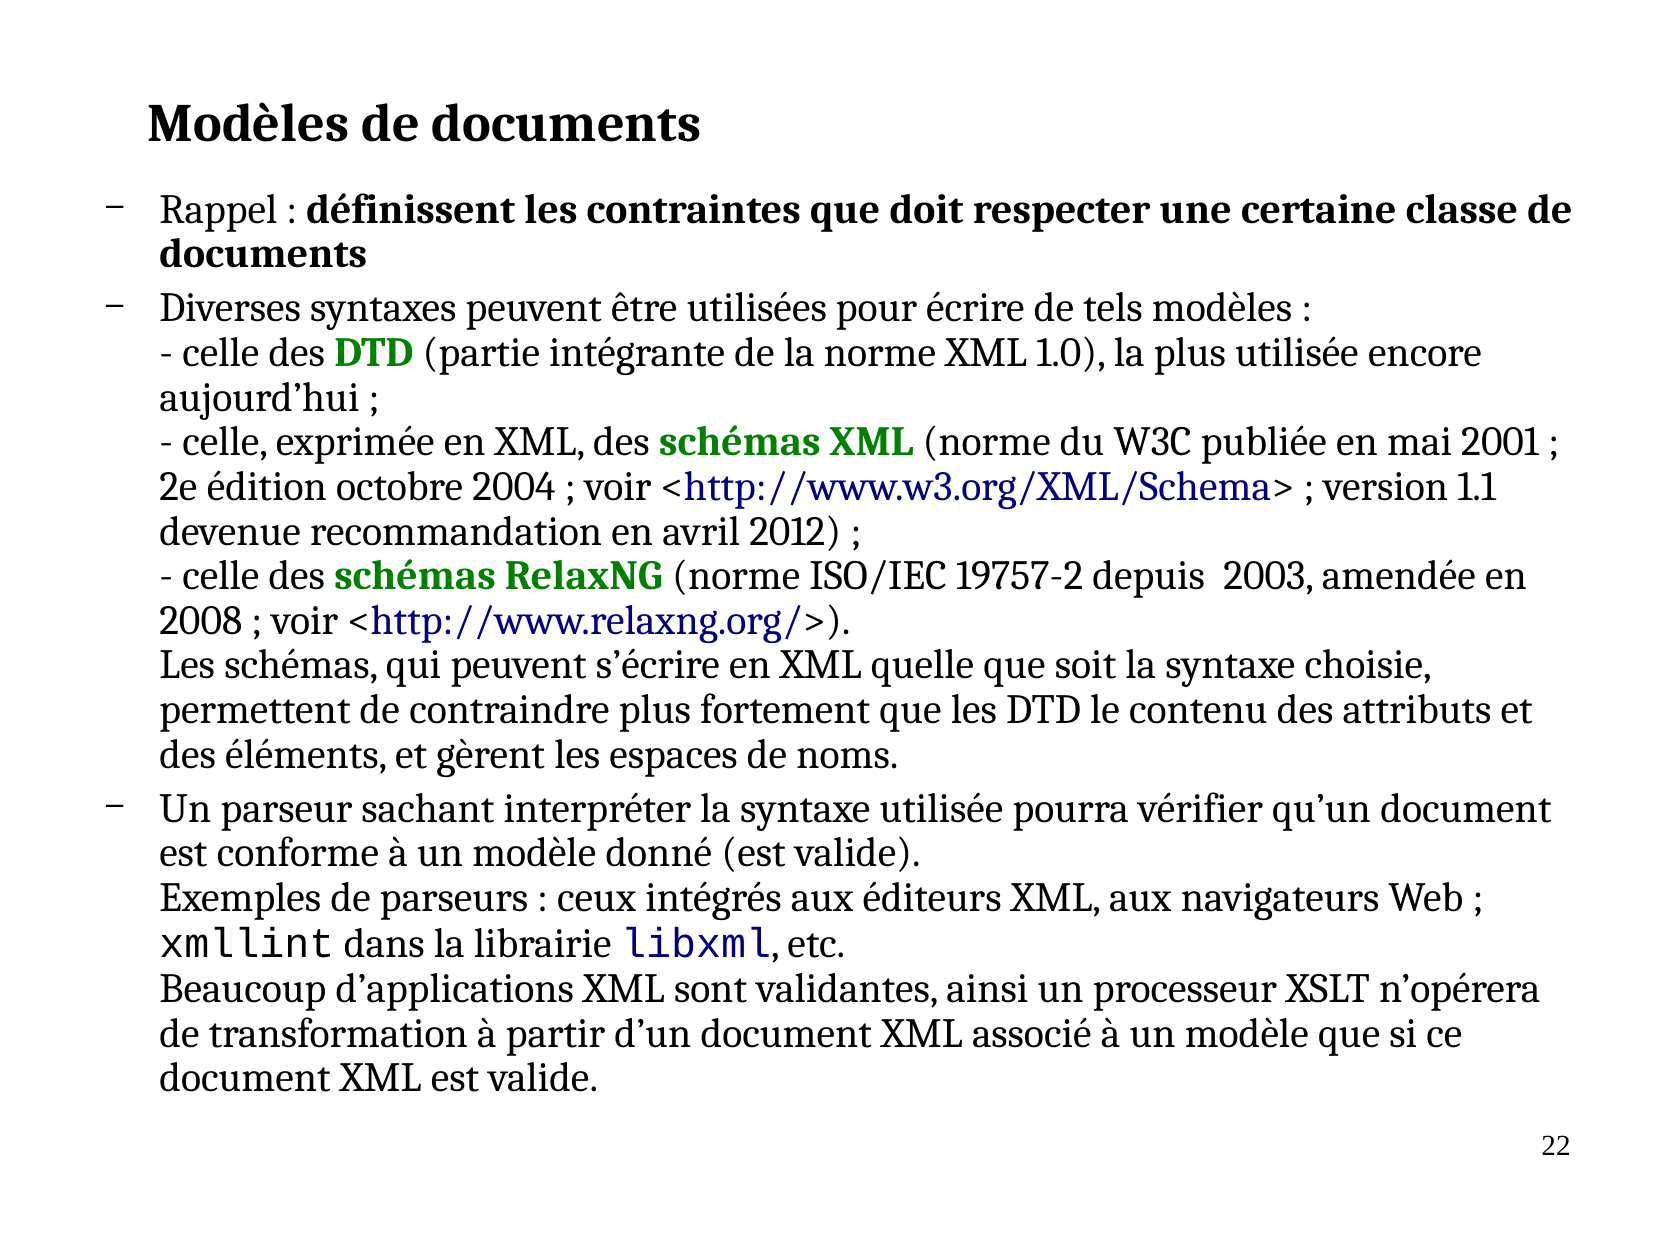

# Modèles de documents
Rappel : définissent les contraintes que doit respecter une certaine classe de documents
Diverses syntaxes peuvent être utilisées pour écrire de tels modèles :
- celle des DTD (partie intégrante de la norme XML 1.0), la plus utilisée encore aujourd’hui ;
- celle, exprimée en XML, des schémas XML (norme du W3C publiée en mai 2001 ; 2e édition octobre 2004 ; voir <http://www.w3.org/XML/Schema> ; version 1.1 devenue recommandation en avril 2012) ;
- celle des schémas RelaxNG (norme ISO/IEC 19757-2 depuis 2003, amendée en 2008 ; voir <http://www.relaxng.org/>).
Les schémas, qui peuvent s’écrire en XML quelle que soit la syntaxe choisie, permettent de contraindre plus fortement que les DTD le contenu des attributs et des éléments, et gèrent les espaces de noms.
Un parseur sachant interpréter la syntaxe utilisée pourra vérifier qu’un document est conforme à un modèle donné (est valide).
Exemples de parseurs : ceux intégrés aux éditeurs XML, aux navigateurs Web ; xmllint dans la librairie libxml, etc.
Beaucoup d’applications XML sont validantes, ainsi un processeur XSLT n’opérera de transformation à partir d’un document XML associé à un modèle que si ce document XML est valide.
22